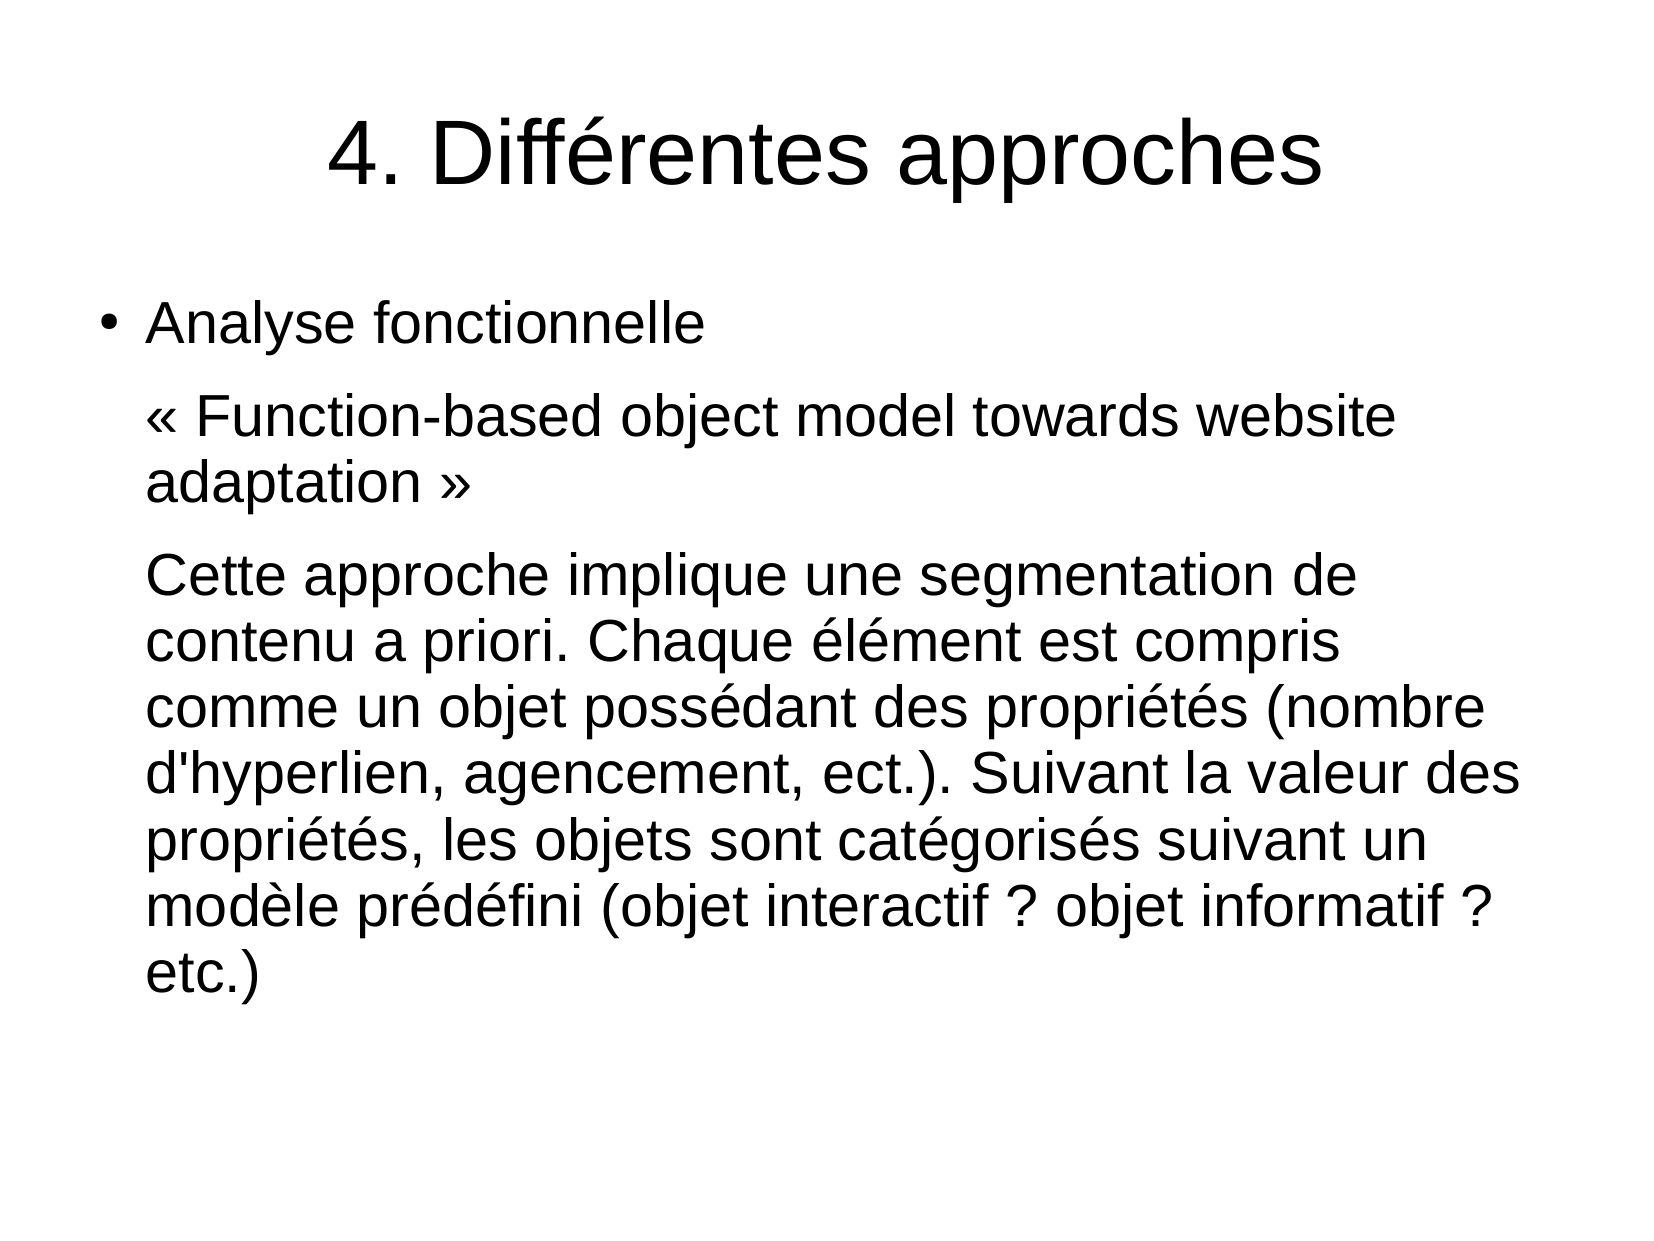

# 4. Différentes approches
Analyse fonctionnelle
« Function-based object model towards website adaptation »
Cette approche implique une segmentation de contenu a priori. Chaque élément est compris comme un objet possédant des propriétés (nombre d'hyperlien, agencement, ect.). Suivant la valeur des propriétés, les objets sont catégorisés suivant un modèle prédéfini (objet interactif ? objet informatif ? etc.)